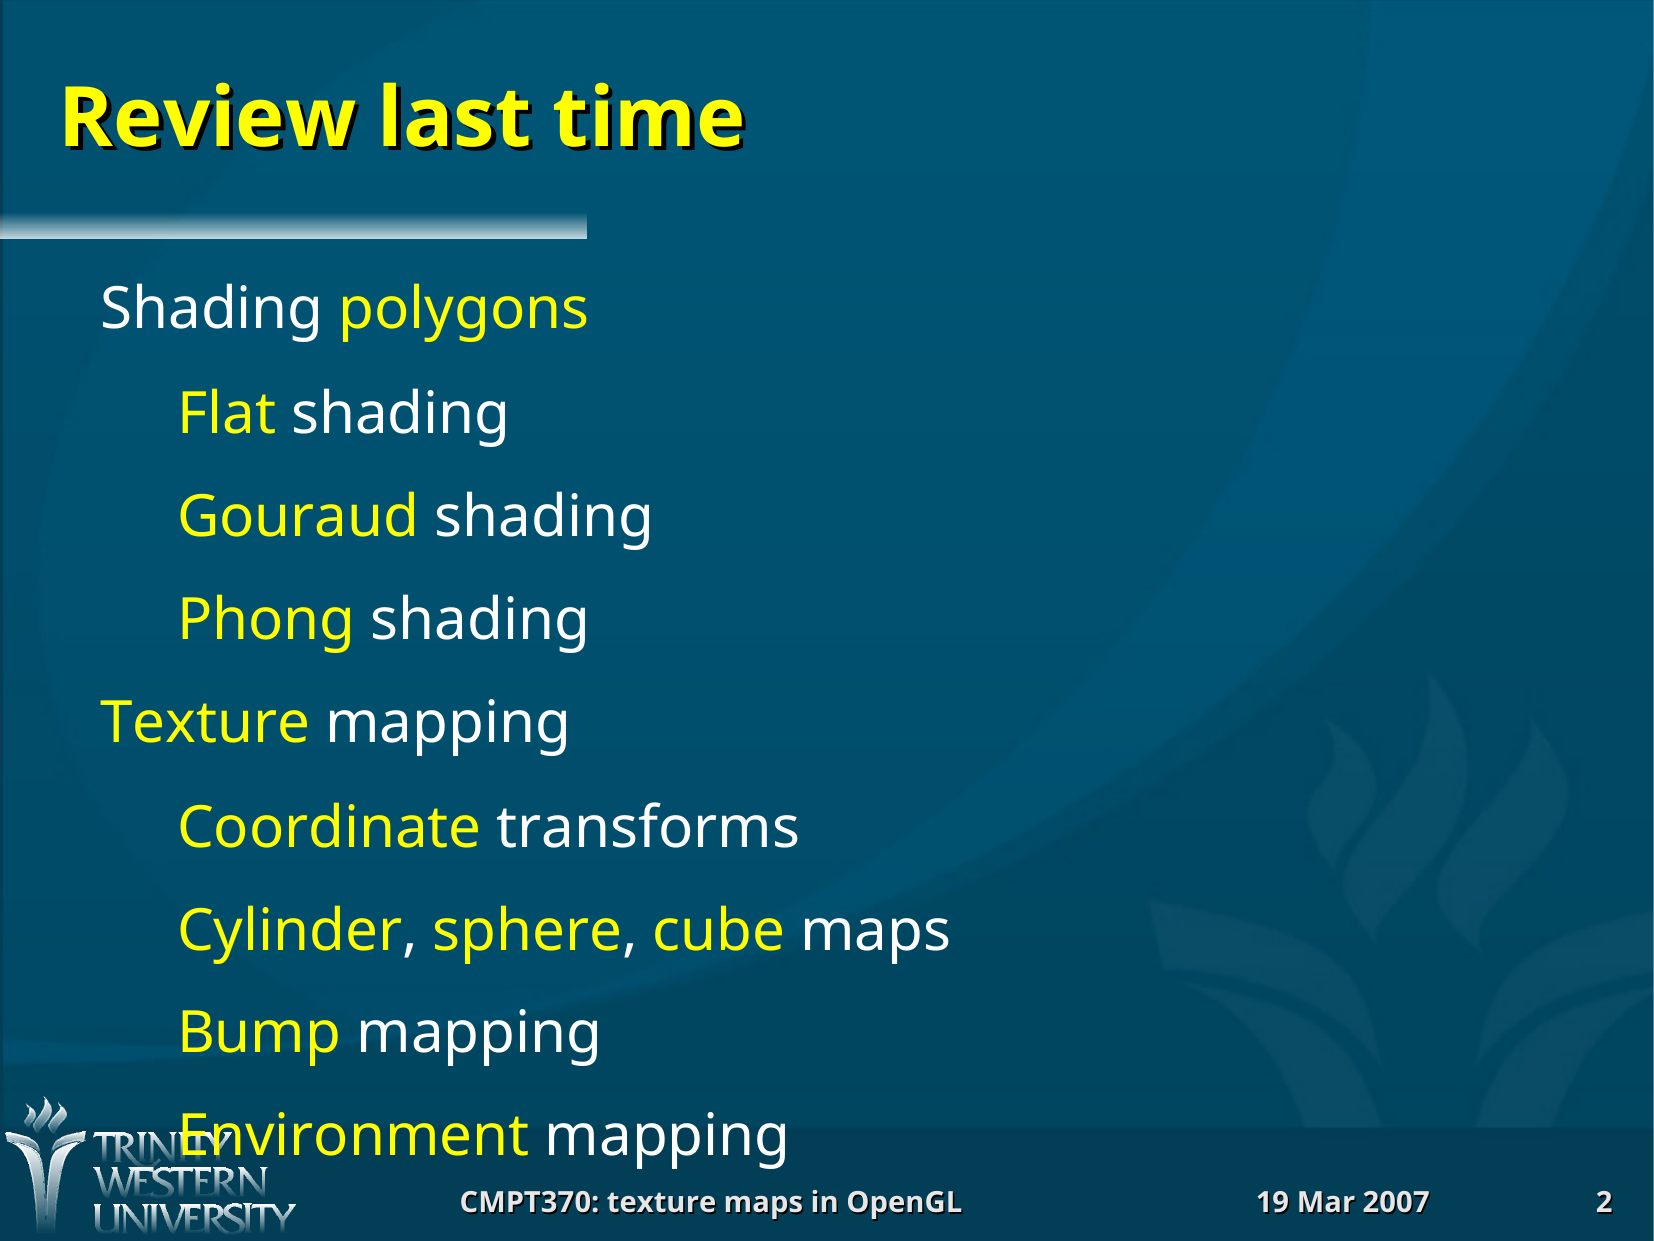

# Review last time
Shading polygons
Flat shading
Gouraud shading
Phong shading
Texture mapping
Coordinate transforms
Cylinder, sphere, cube maps
Bump mapping
Environment mapping
CMPT370: texture maps in OpenGL
19 Mar 2007
2